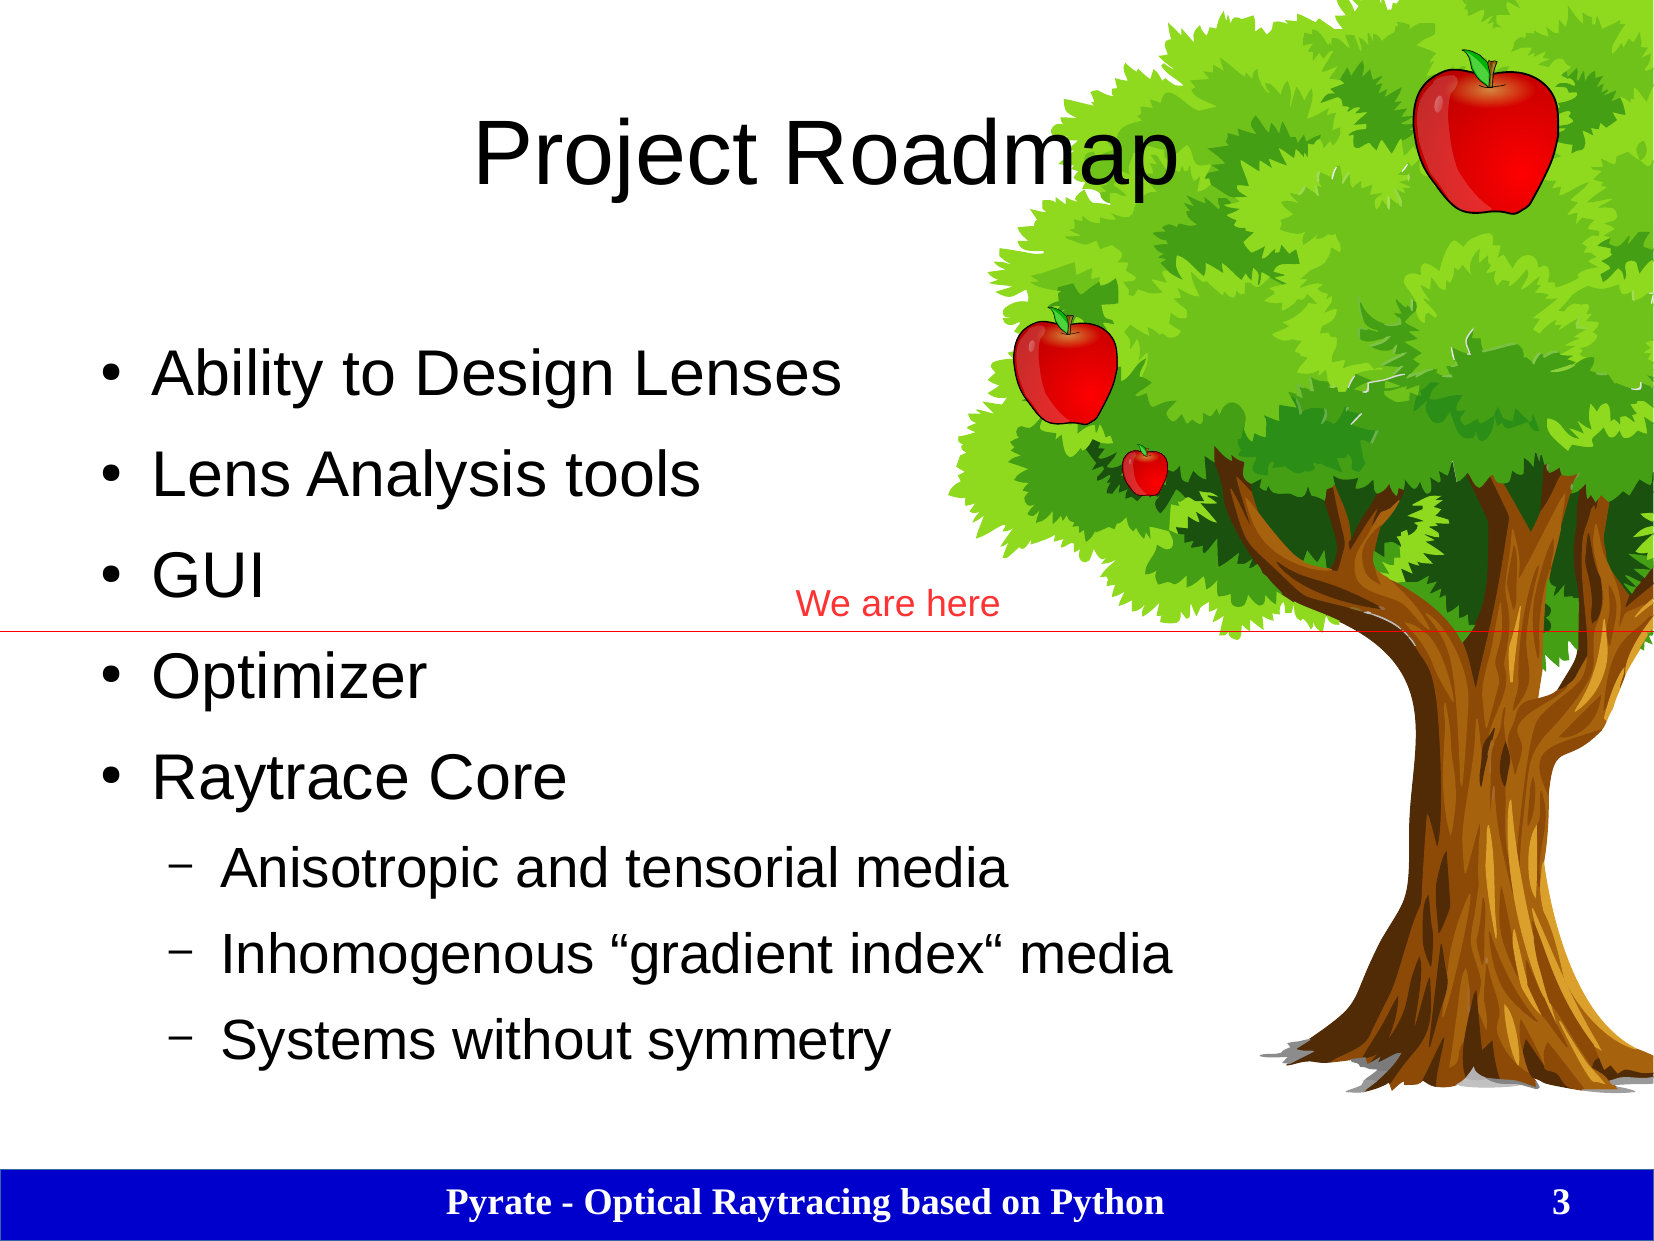

# Project Roadmap
Ability to Design Lenses
Lens Analysis tools
GUI
Optimizer
Raytrace Core
Anisotropic and tensorial media
Inhomogenous “gradient index“ media
Systems without symmetry
We are here
Pyrate - Optical Raytracing based on Python
3